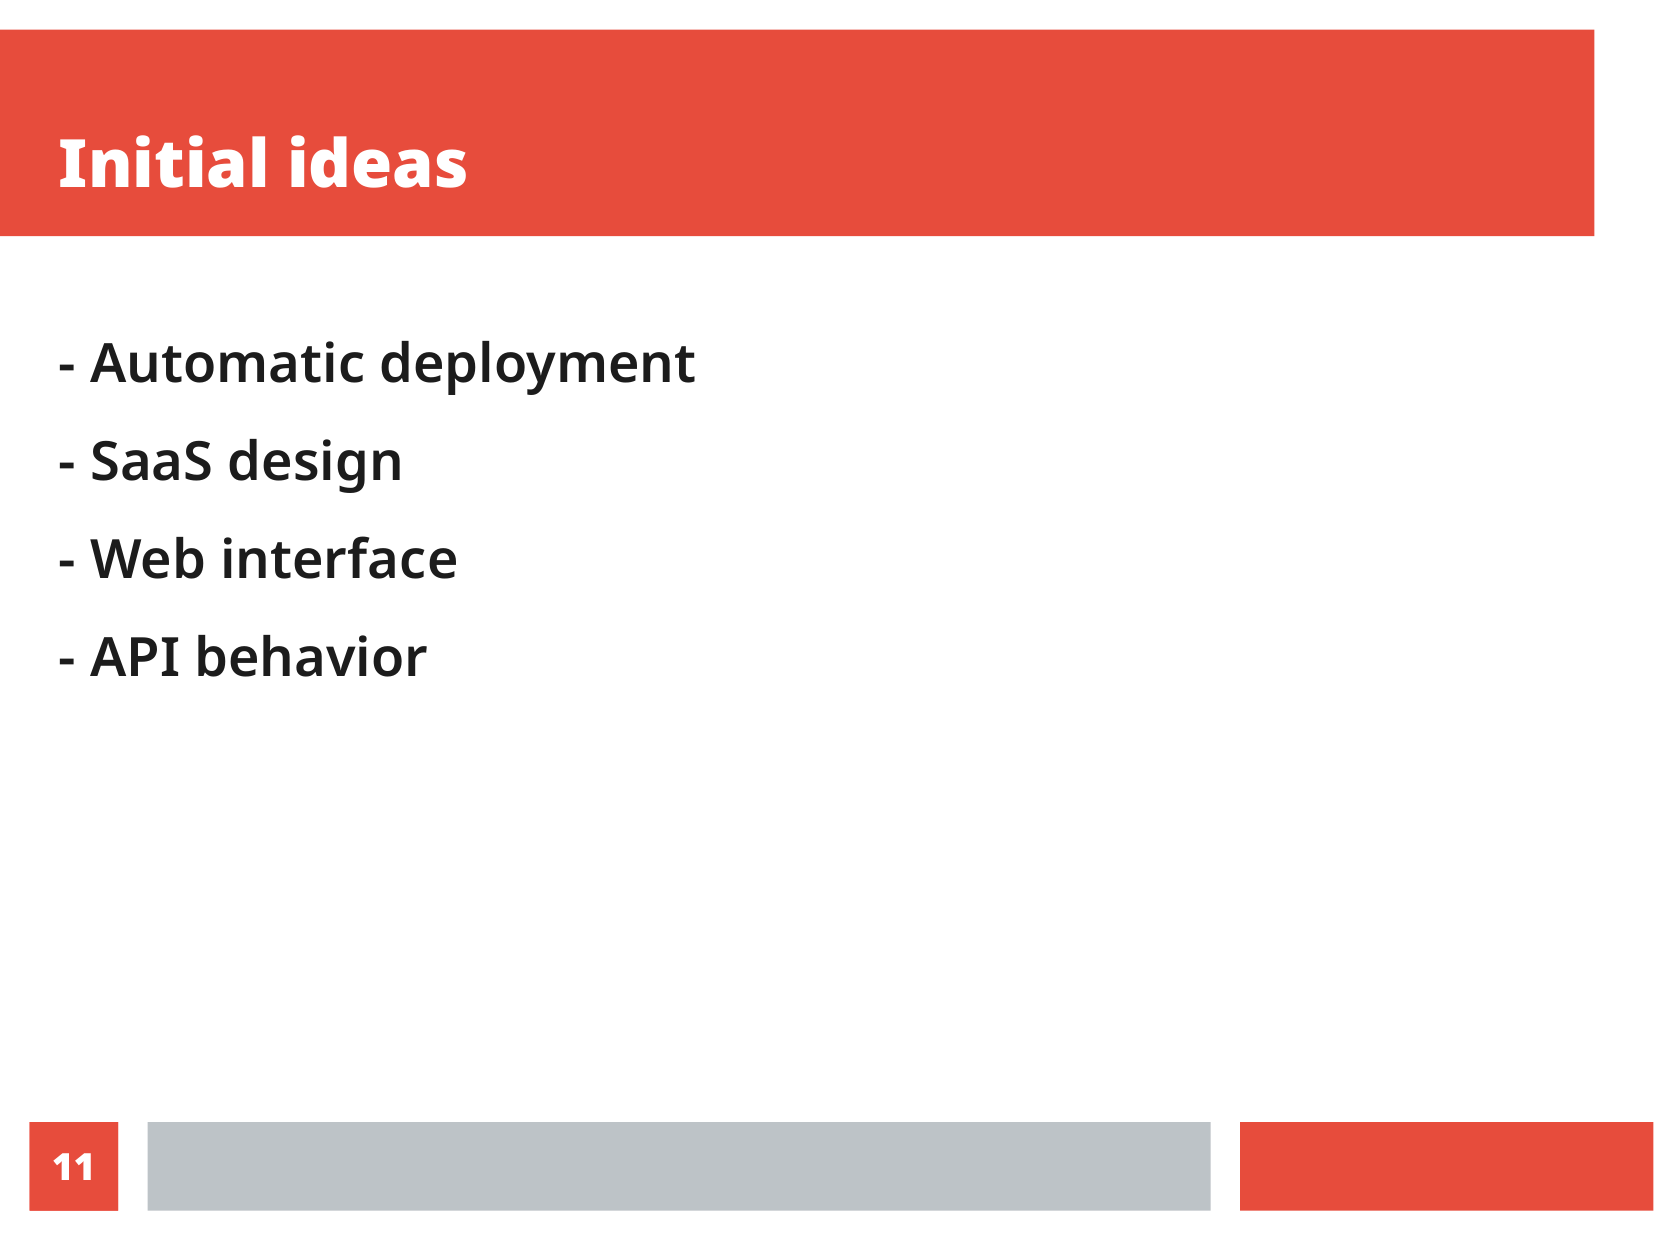

# Initial ideas
- Automatic deployment
- SaaS design
- Web interface
- API behavior
11